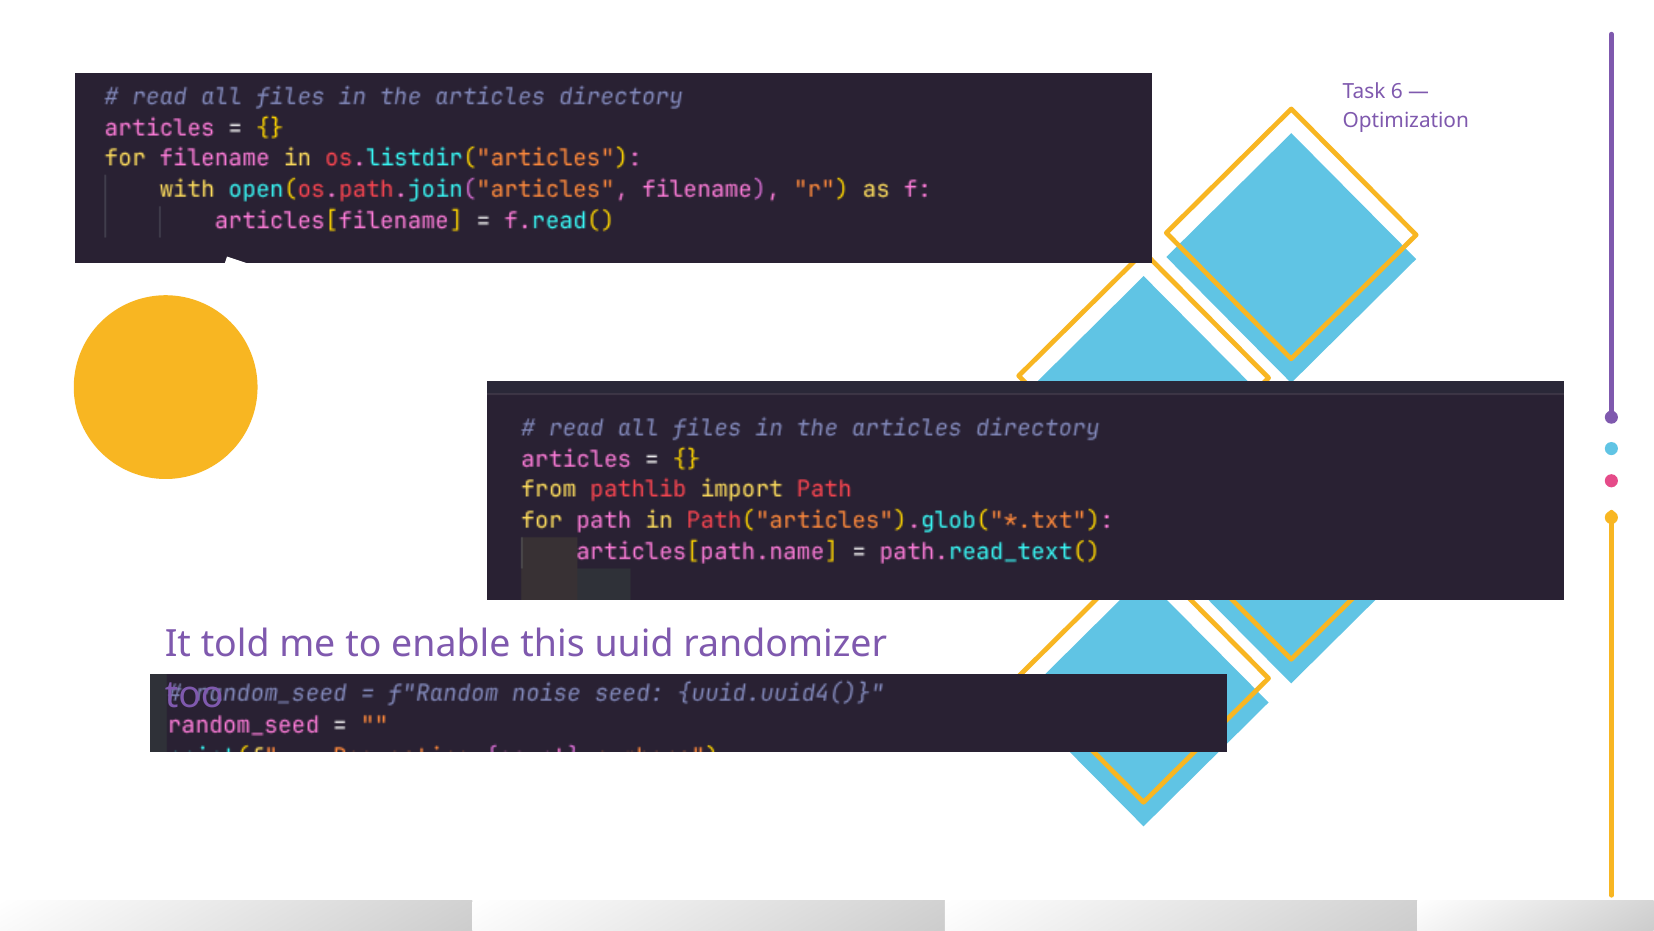

Task 6 — Optimization
It told me to enable this uuid randomizer too